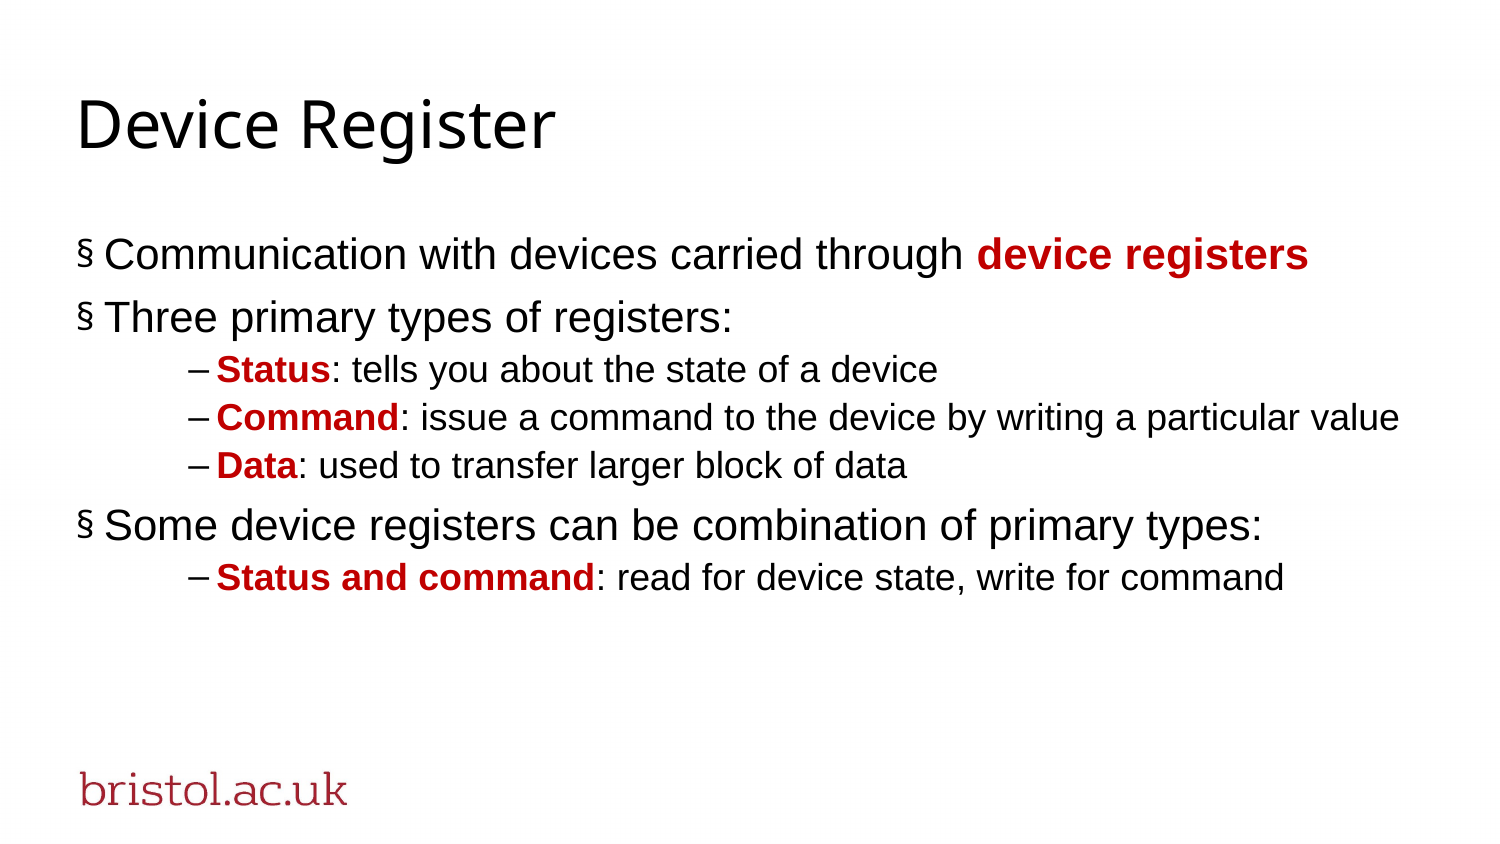

# Device Register
Communication with devices carried through device registers
Three primary types of registers:
Status: tells you about the state of a device
Command: issue a command to the device by writing a particular value
Data: used to transfer larger block of data
Some device registers can be combination of primary types:
Status and command: read for device state, write for command